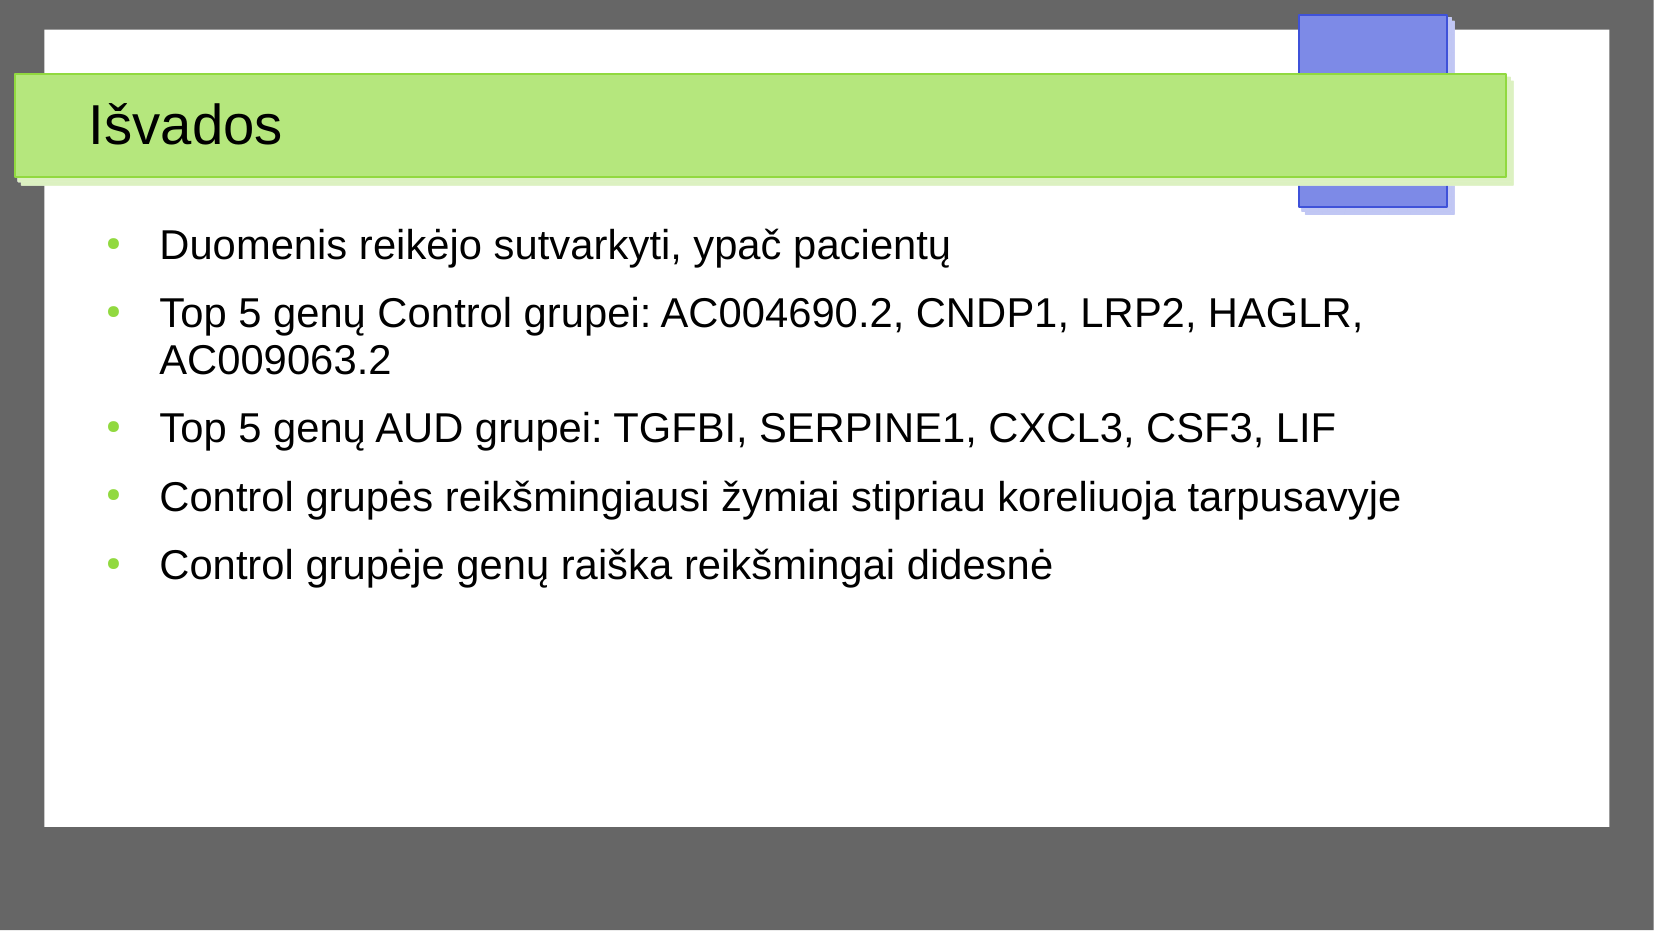

# Išvados
Duomenis reikėjo sutvarkyti, ypač pacientų
Top 5 genų Control grupei: AC004690.2, CNDP1, LRP2, HAGLR, AC009063.2
Top 5 genų AUD grupei: TGFBI, SERPINE1, CXCL3, CSF3, LIF
Control grupės reikšmingiausi žymiai stipriau koreliuoja tarpusavyje
Control grupėje genų raiška reikšmingai didesnė